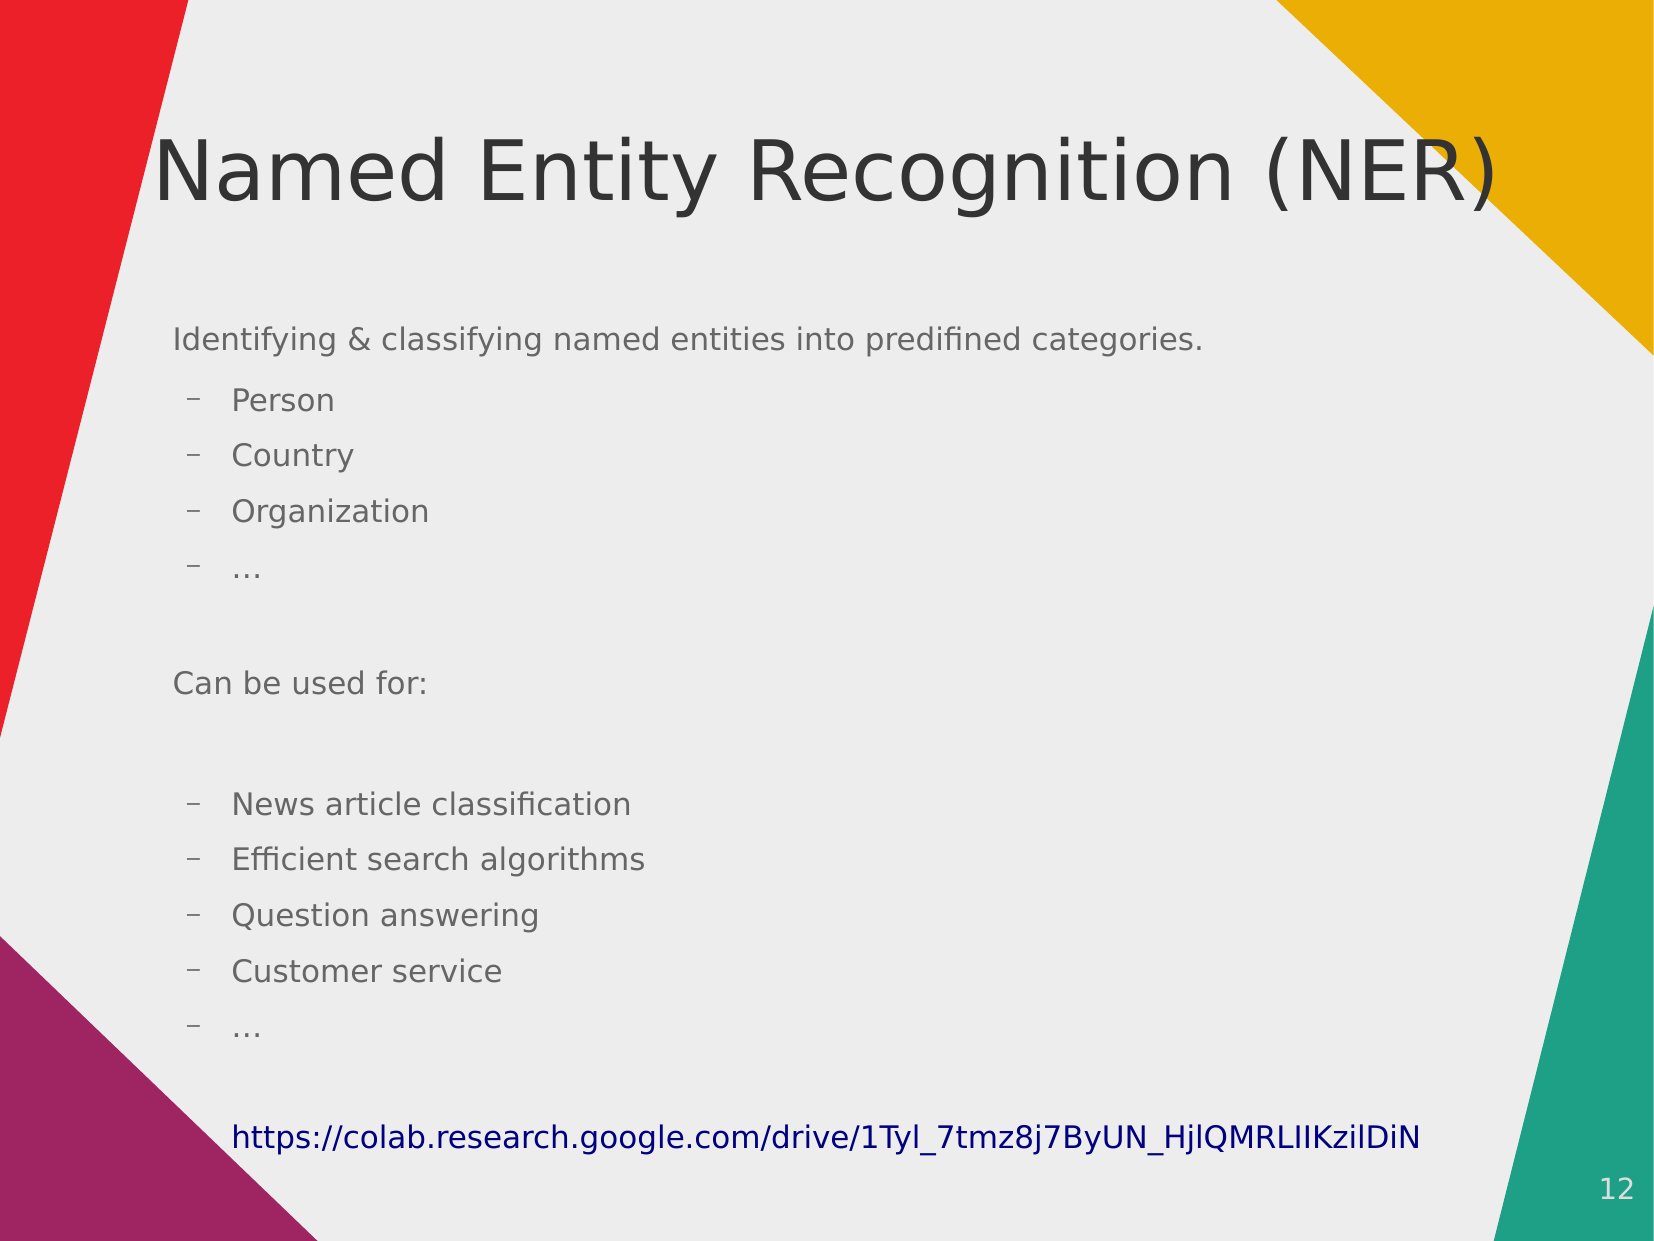

# Named Entity Recognition (NER)
Identifying & classifying named entities into predifined categories.
Person
Country
Organization
…
Can be used for:
News article classification
Efficient search algorithms
Question answering
Customer service
…
https://colab.research.google.com/drive/1Tyl_7tmz8j7ByUN_HjlQMRLIIKzilDiN
12